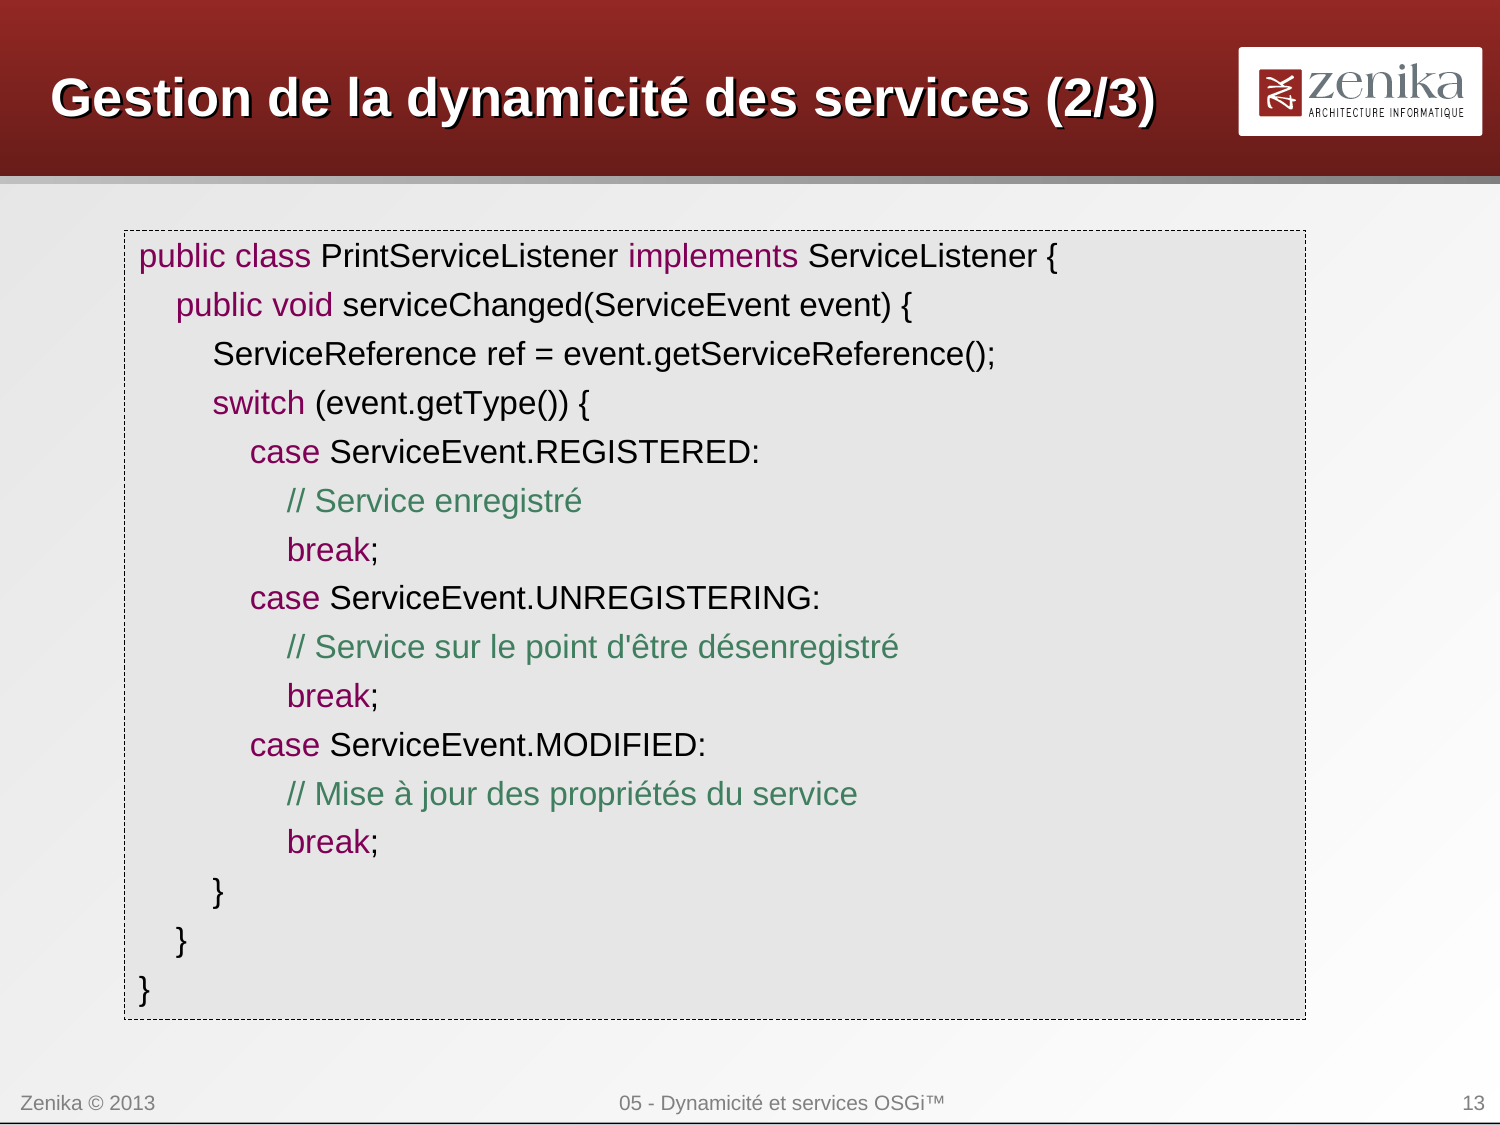

# Gestion de la dynamicité des services (2/3)
public class PrintServiceListener implements ServiceListener {
 public void serviceChanged(ServiceEvent event) {
 ServiceReference ref = event.getServiceReference();
 switch (event.getType()) {
 case ServiceEvent.REGISTERED:
 // Service enregistré
 break;
 case ServiceEvent.UNREGISTERING:
 // Service sur le point d'être désenregistré
 break;
 case ServiceEvent.MODIFIED:
 // Mise à jour des propriétés du service
 break;
 }
 }
}